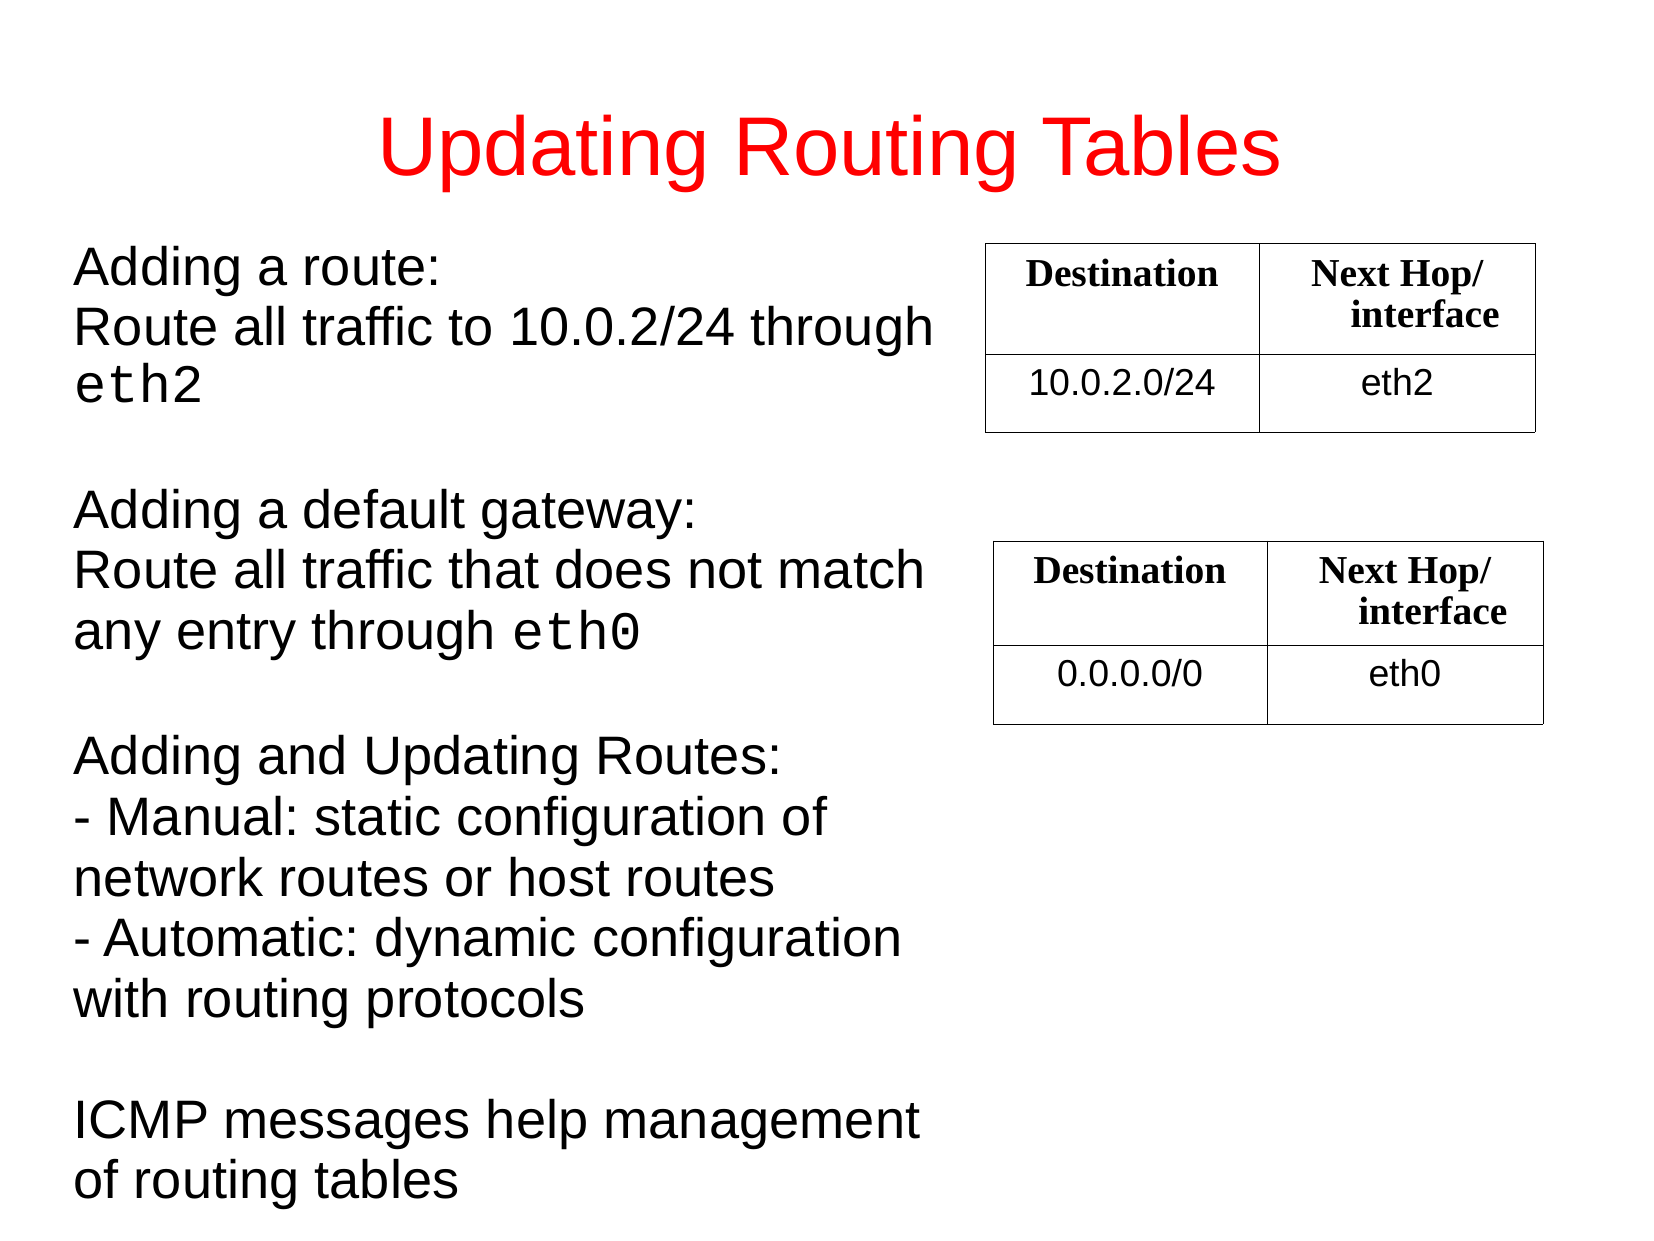

# Updating Routing Tables
Adding a route:
Route all traffic to 10.0.2/24 through eth2
Adding a default gateway:
Route all traffic that does not match any entry through eth0
Adding and Updating Routes:
- Manual: static configuration of network routes or host routes
- Automatic: dynamic configuration with routing protocols
ICMP messages help management of routing tables
| Destination | Next Hop/ interface |
| --- | --- |
| 10.0.2.0/24 | eth2 |
| Destination | Next Hop/ interface |
| --- | --- |
| 0.0.0.0/0 | eth0 |